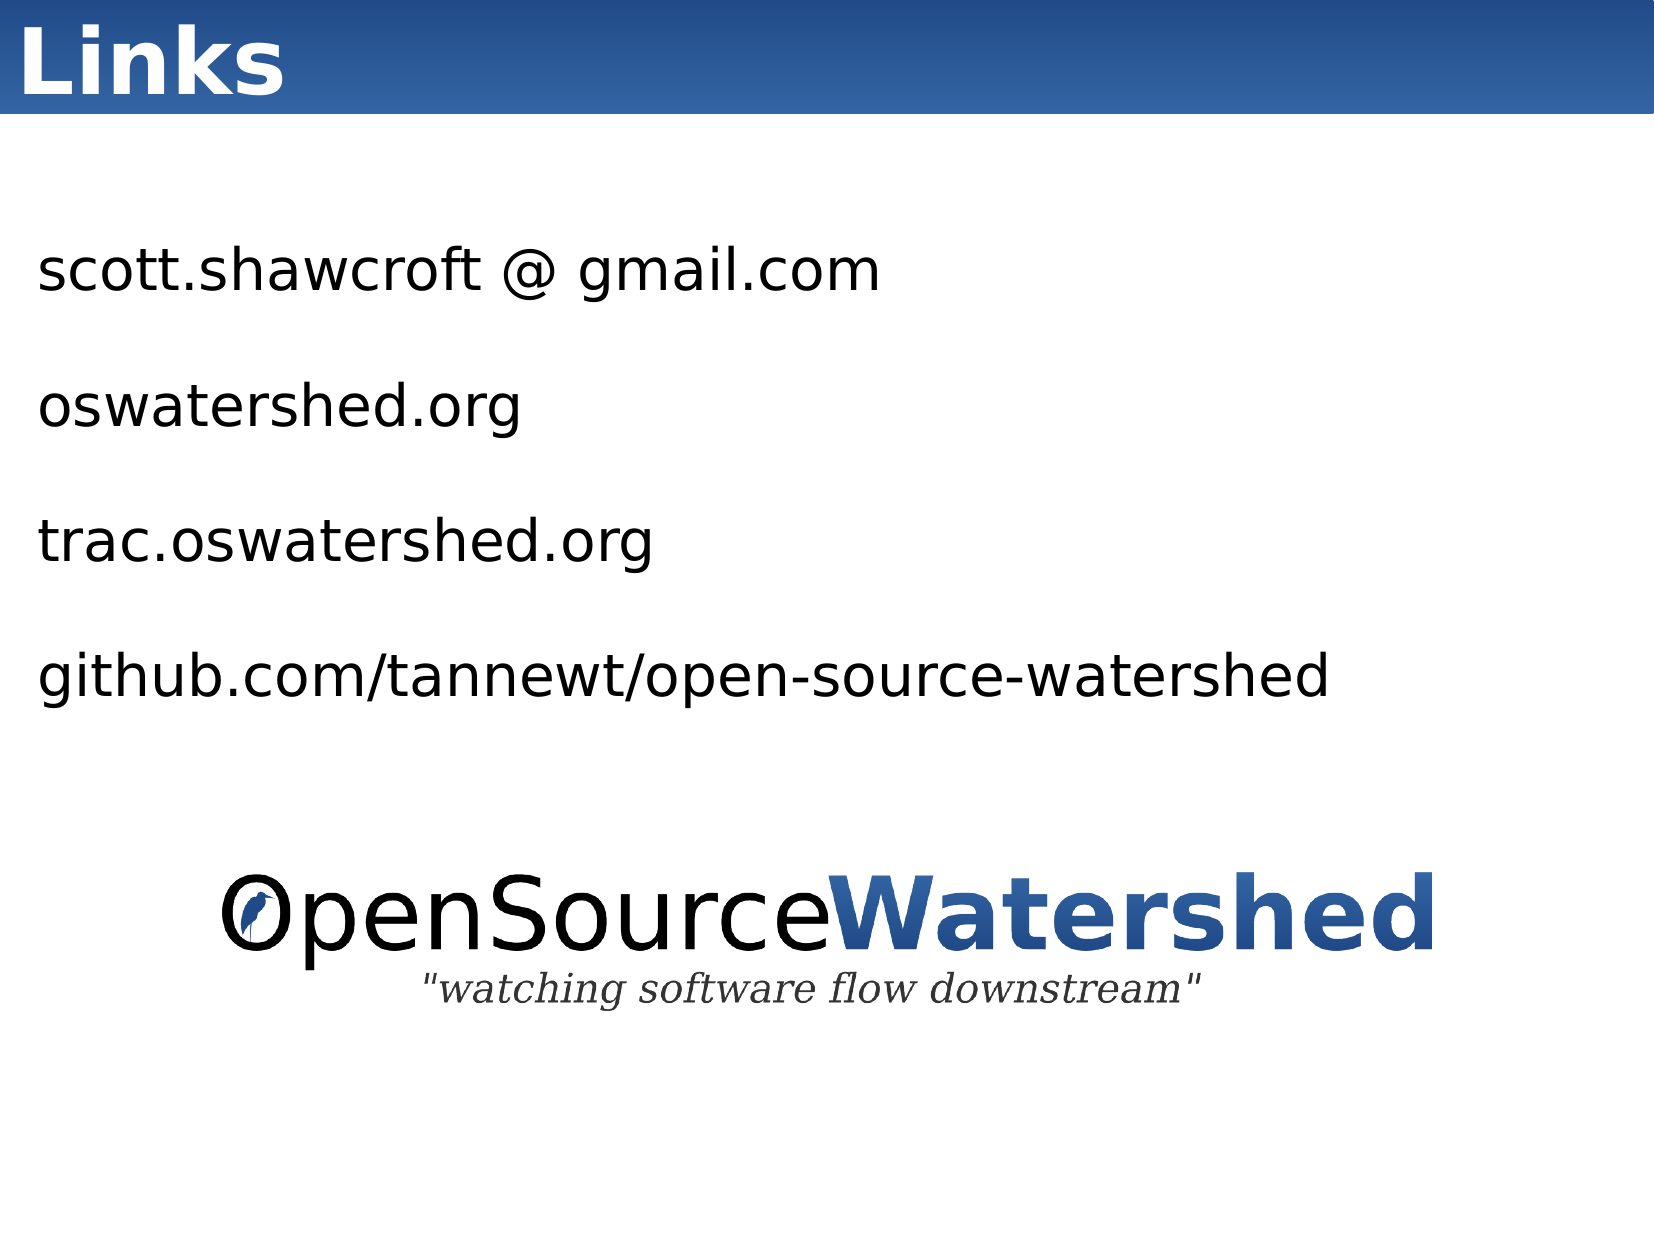

Links
scott.shawcroft @ gmail.com
oswatershed.org
trac.oswatershed.org
github.com/tannewt/open-source-watershed